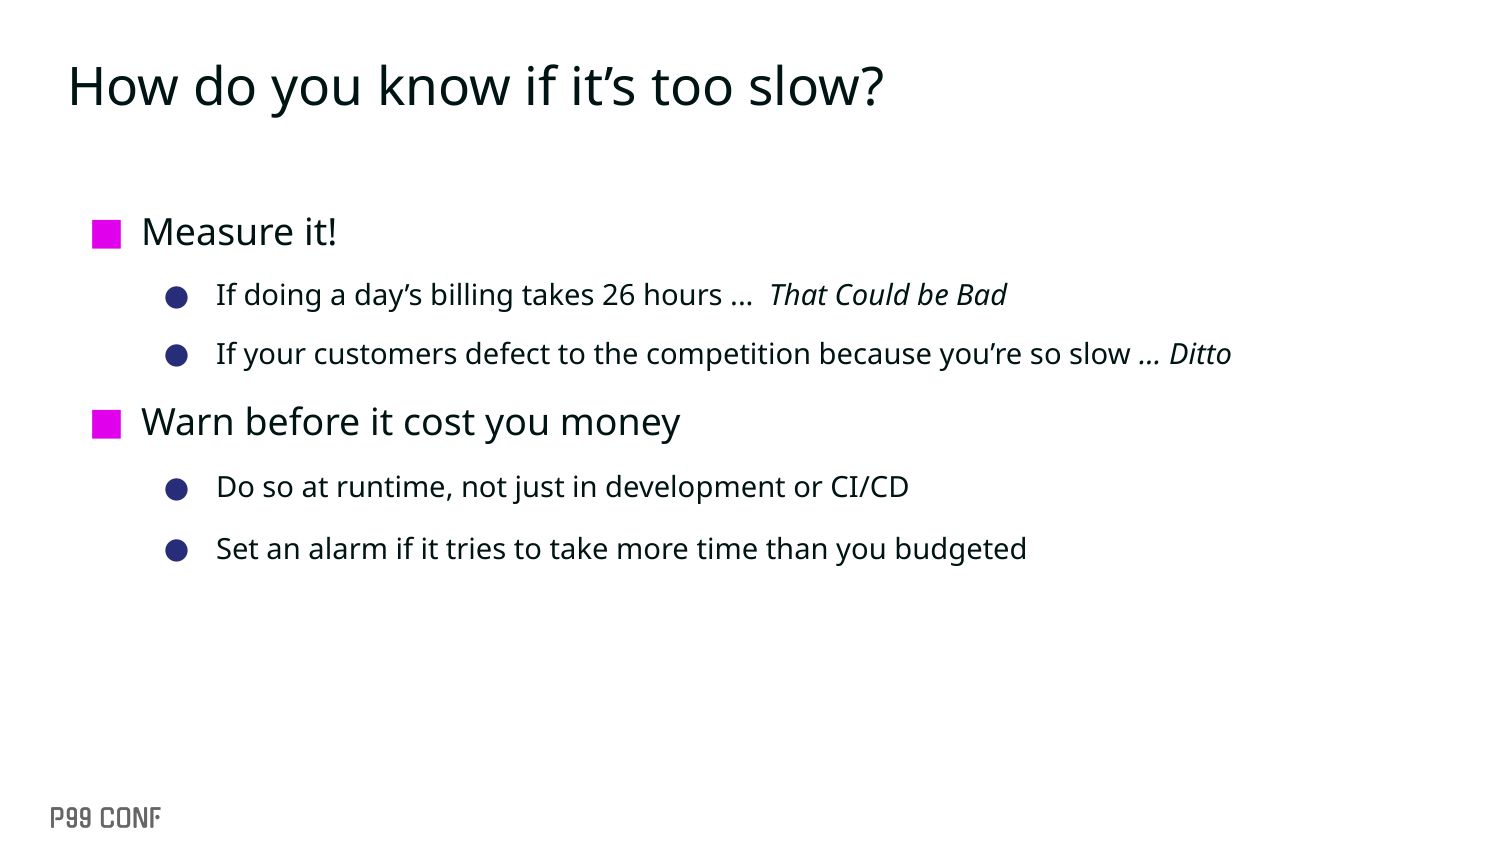

# How do you know if it’s too slow?
Measure it!
If doing a day’s billing takes 26 hours ... That Could be Bad
If your customers defect to the competition because you’re so slow … Ditto
Warn before it cost you money
Do so at runtime, not just in development or CI/CD
Set an alarm if it tries to take more time than you budgeted